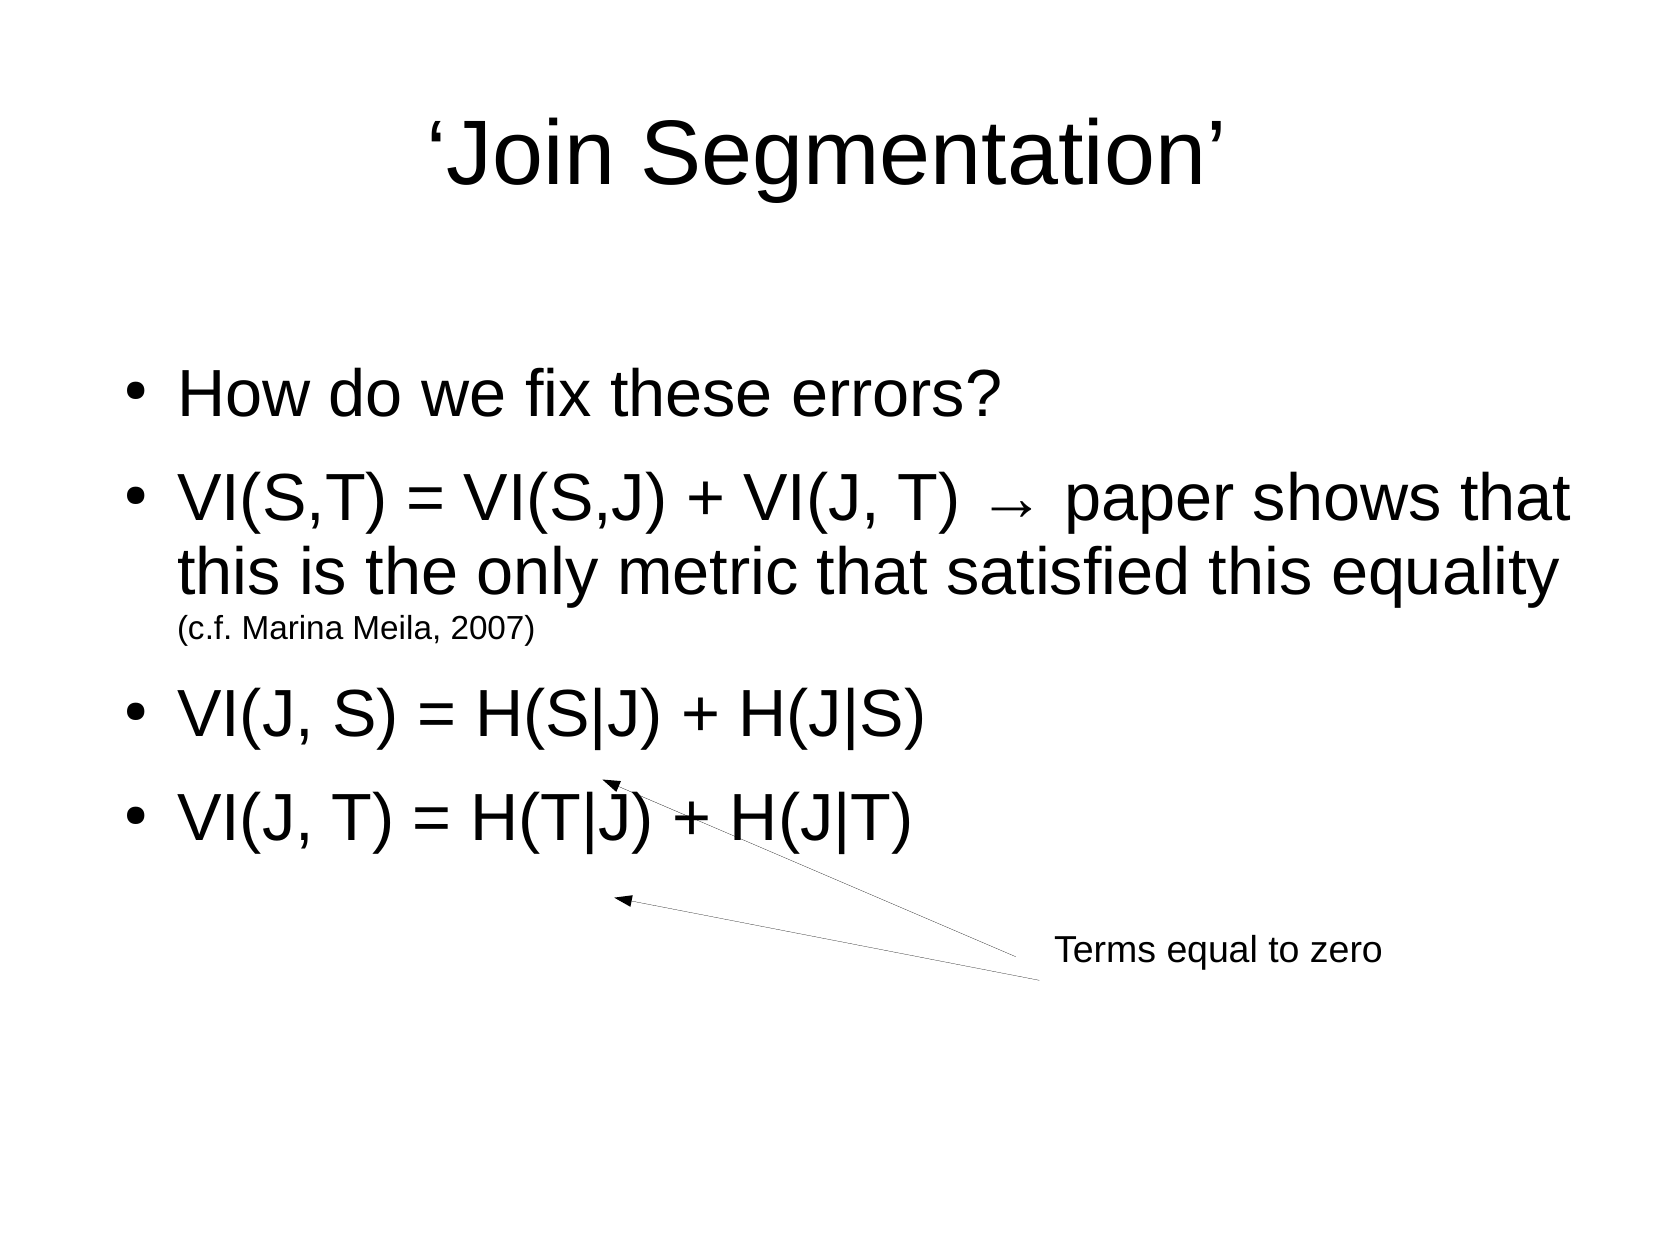

# ‘Join Segmentation’
How do we fix these errors?
VI(S,T) = VI(S,J) + VI(J, T) → paper shows that this is the only metric that satisfied this equality (c.f. Marina Meila, 2007)
VI(J, S) = H(S|J) + H(J|S)
VI(J, T) = H(T|J) + H(J|T)
Terms equal to zero